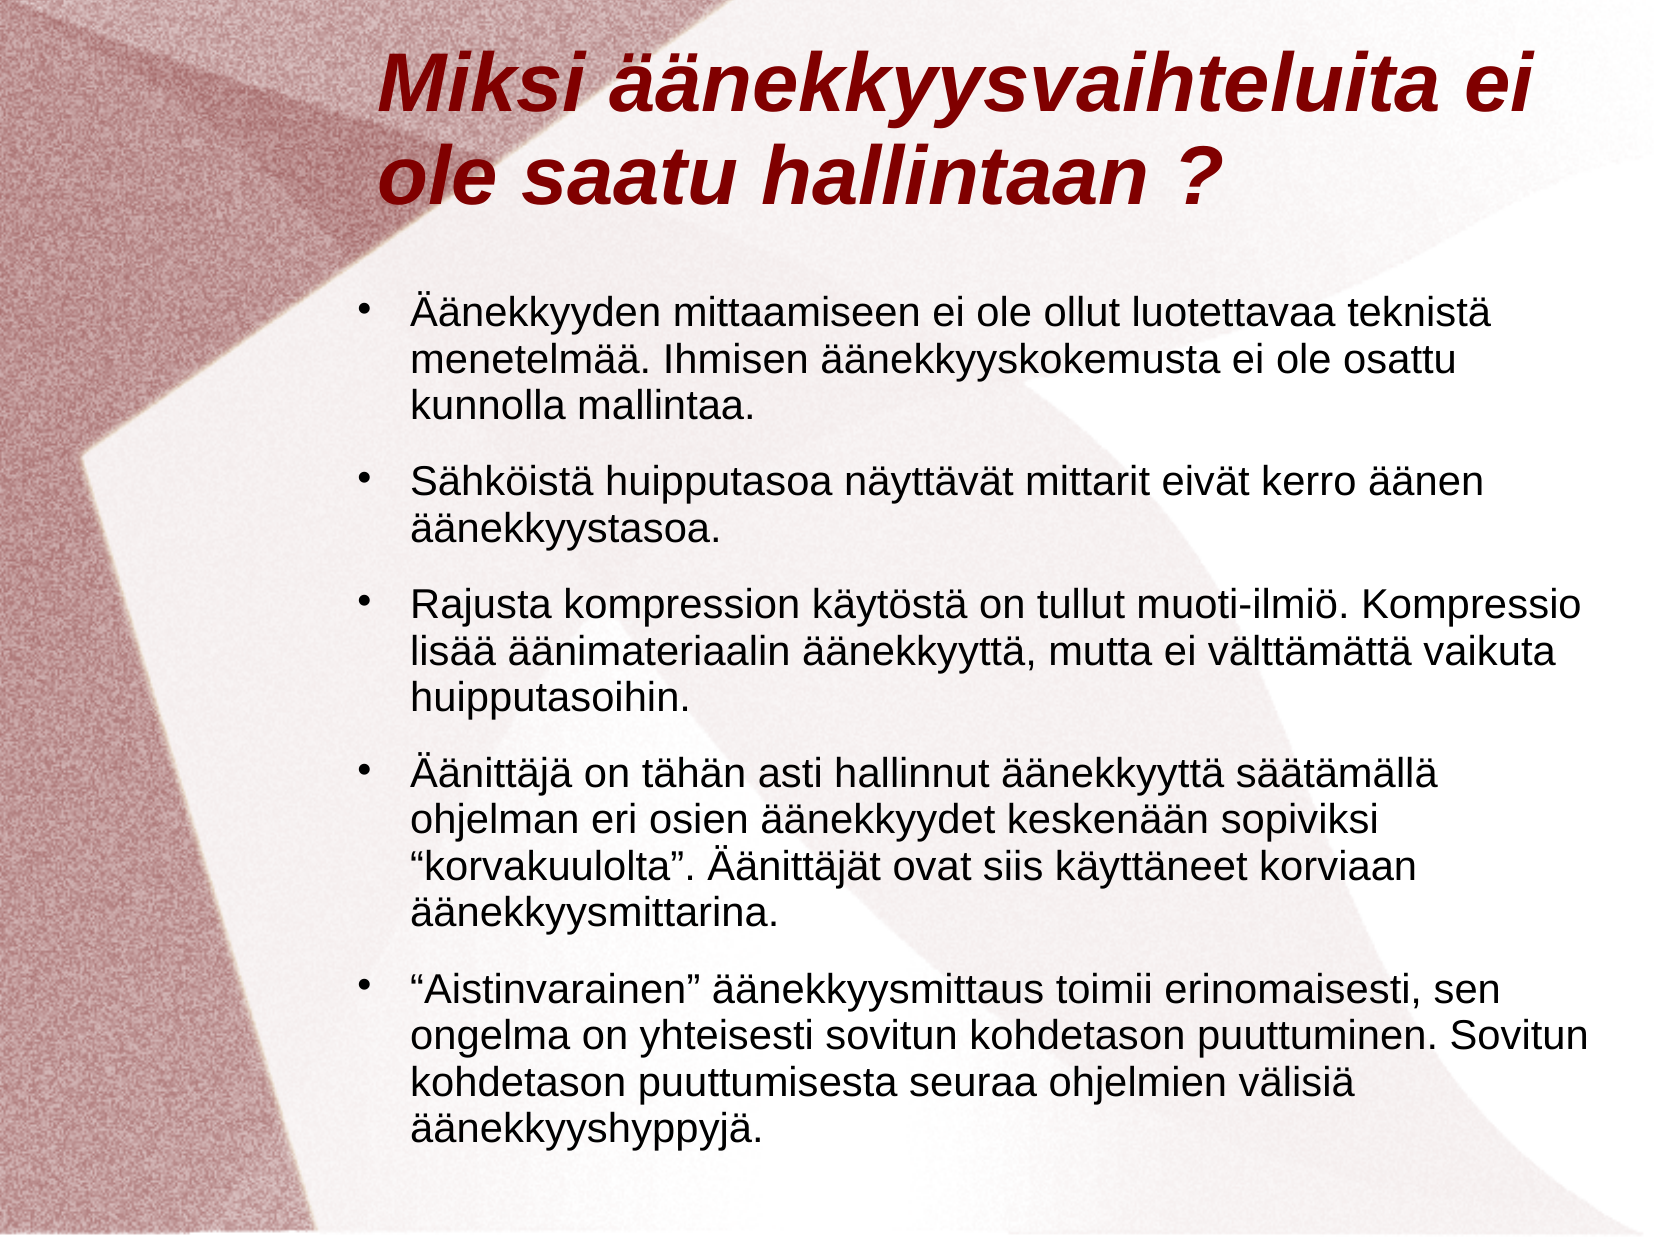

# Miksi äänekkyysvaihteluita ei ole saatu hallintaan ?
Äänekkyyden mittaamiseen ei ole ollut luotettavaa teknistä menetelmää. Ihmisen äänekkyyskokemusta ei ole osattu kunnolla mallintaa.
Sähköistä huipputasoa näyttävät mittarit eivät kerro äänen äänekkyystasoa.
Rajusta kompression käytöstä on tullut muoti-ilmiö. Kompressio lisää äänimateriaalin äänekkyyttä, mutta ei välttämättä vaikuta huipputasoihin.
Äänittäjä on tähän asti hallinnut äänekkyyttä säätämällä ohjelman eri osien äänekkyydet keskenään sopiviksi “korvakuulolta”. Äänittäjät ovat siis käyttäneet korviaan äänekkyysmittarina.
“Aistinvarainen” äänekkyysmittaus toimii erinomaisesti, sen ongelma on yhteisesti sovitun kohdetason puuttuminen. Sovitun kohdetason puuttumisesta seuraa ohjelmien välisiä äänekkyyshyppyjä.